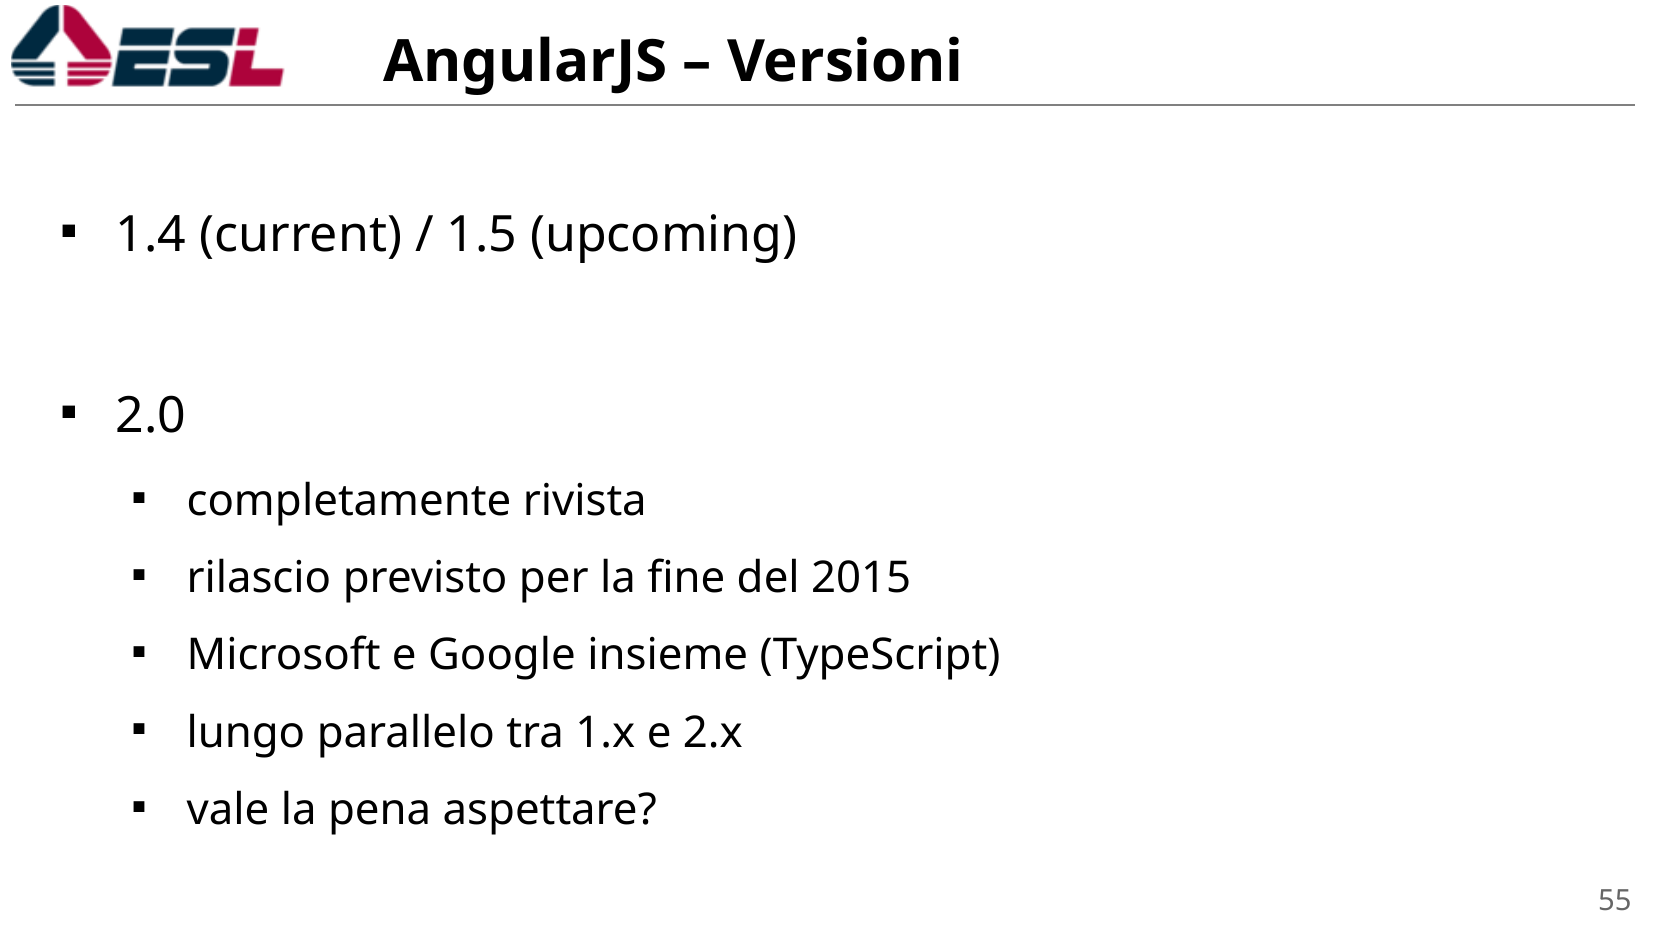

# AngularJS – Versioni
1.4 (current) / 1.5 (upcoming)
2.0
completamente rivista
rilascio previsto per la fine del 2015
Microsoft e Google insieme (TypeScript)
lungo parallelo tra 1.x e 2.x
vale la pena aspettare?